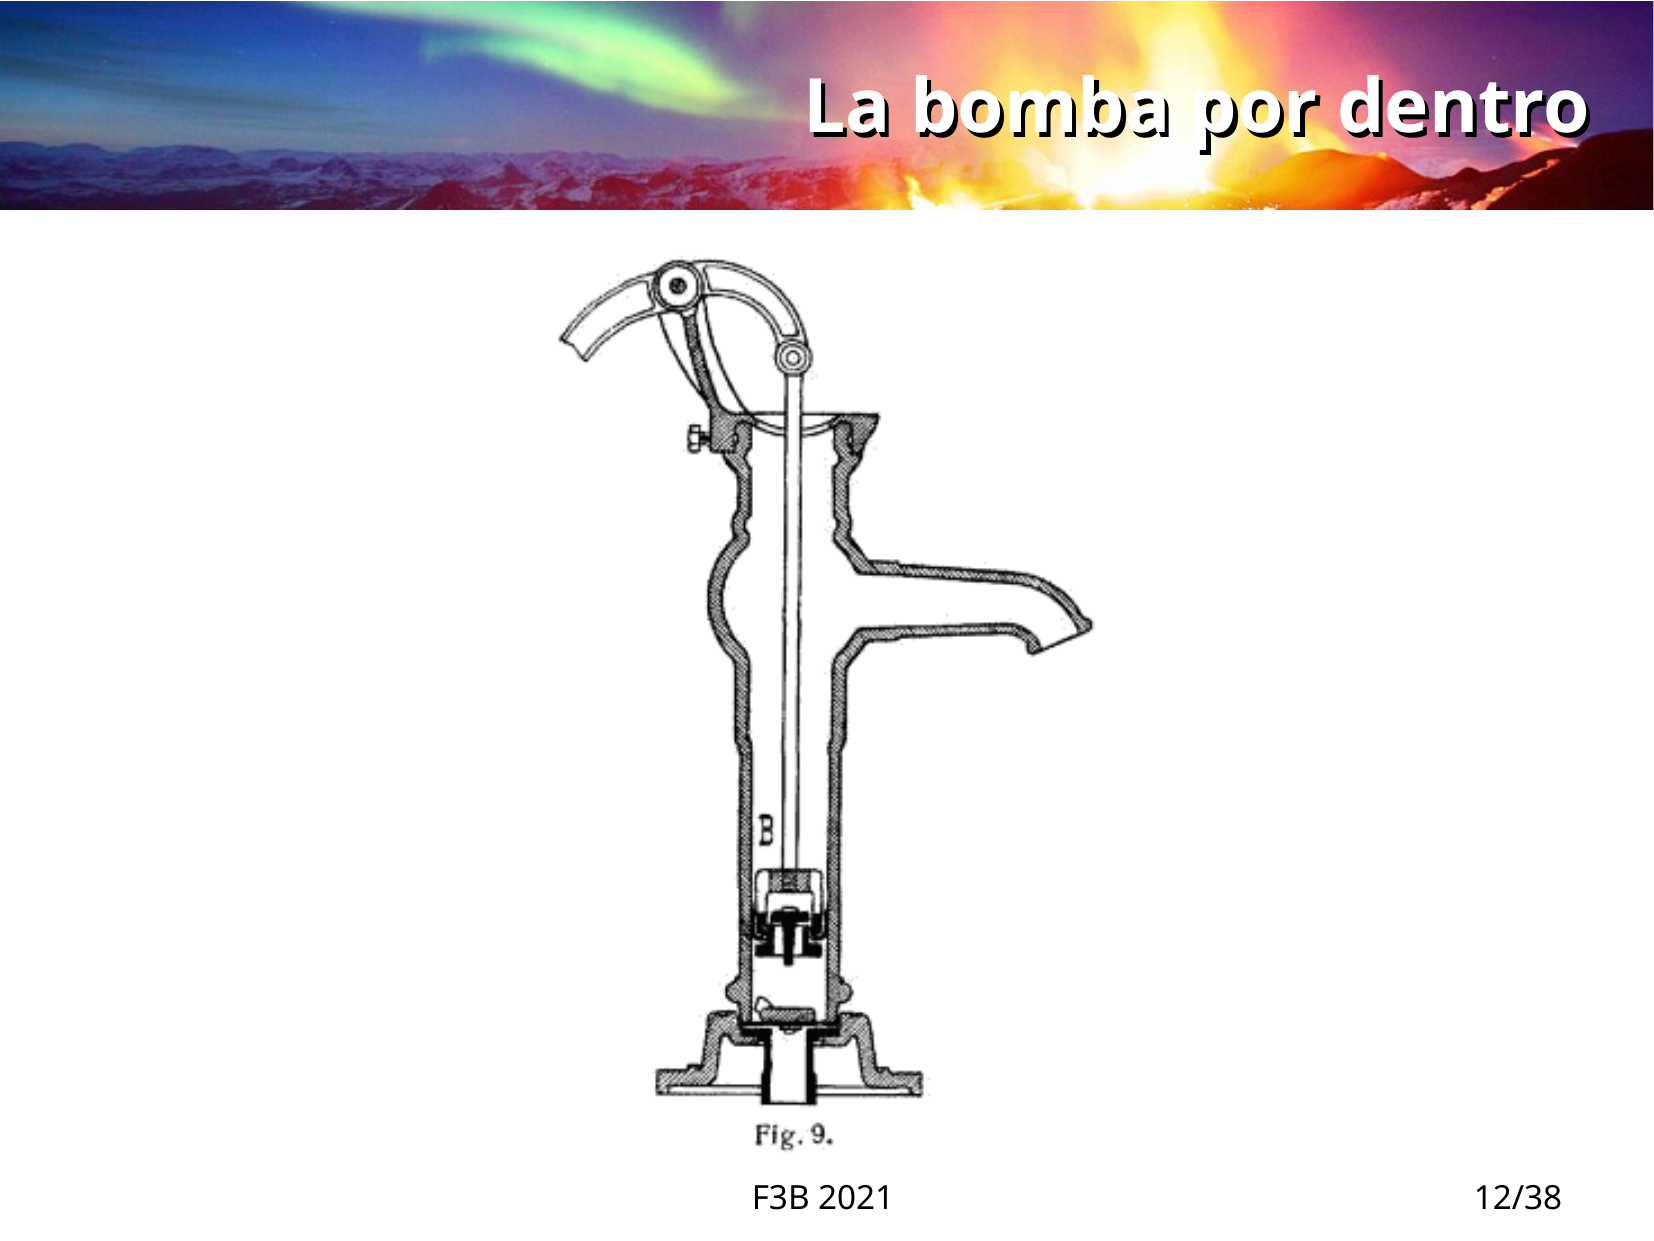

# La bomba por dentro
F3B 2021
12